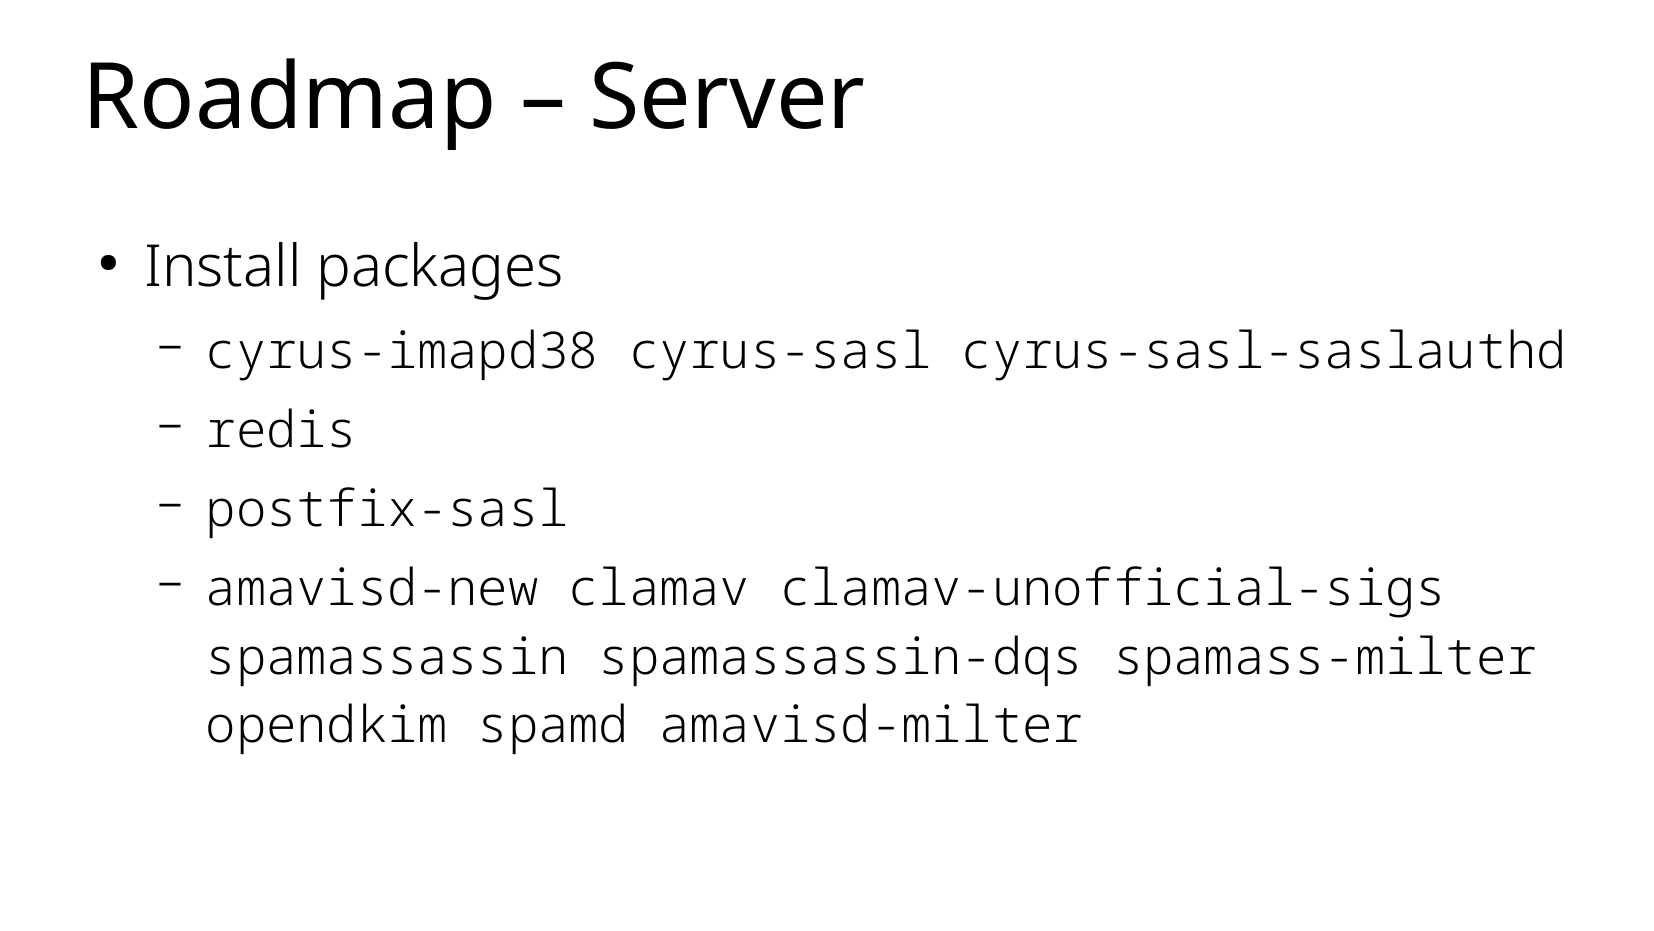

# Roadmap – Server
Install packages
cyrus-imapd38 cyrus-sasl cyrus-sasl-saslauthd
redis
postfix-sasl
amavisd-new clamav clamav-unofficial-sigs spamassassin spamassassin-dqs spamass-milter opendkim spamd amavisd-milter